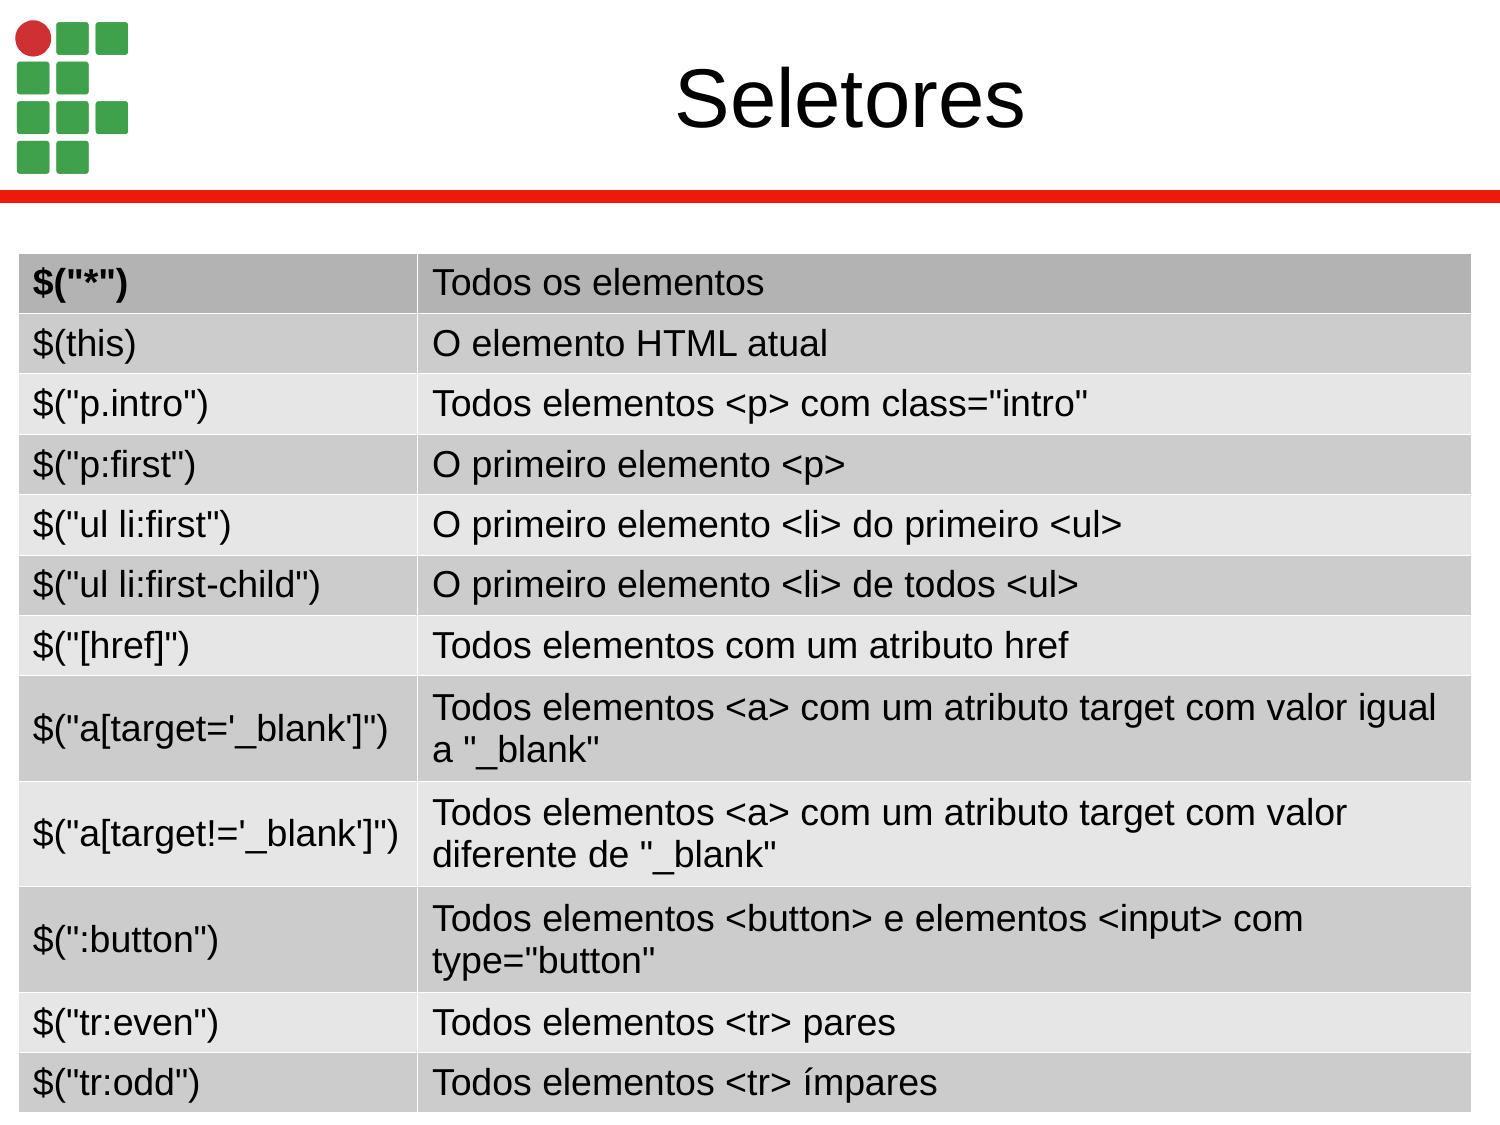

# Seletores
| $("\*") | Todos os elementos |
| --- | --- |
| $(this) | O elemento HTML atual |
| $("p.intro") | Todos elementos <p> com class="intro" |
| $("p:first") | O primeiro elemento <p> |
| $("ul li:first") | O primeiro elemento <li> do primeiro <ul> |
| $("ul li:first-child") | O primeiro elemento <li> de todos <ul> |
| $("[href]") | Todos elementos com um atributo href |
| $("a[target='\_blank']") | Todos elementos <a> com um atributo target com valor igual a "\_blank" |
| $("a[target!='\_blank']") | Todos elementos <a> com um atributo target com valor diferente de "\_blank" |
| $(":button") | Todos elementos <button> e elementos <input> com type="button" |
| $("tr:even") | Todos elementos <tr> pares |
| $("tr:odd") | Todos elementos <tr> ímpares |